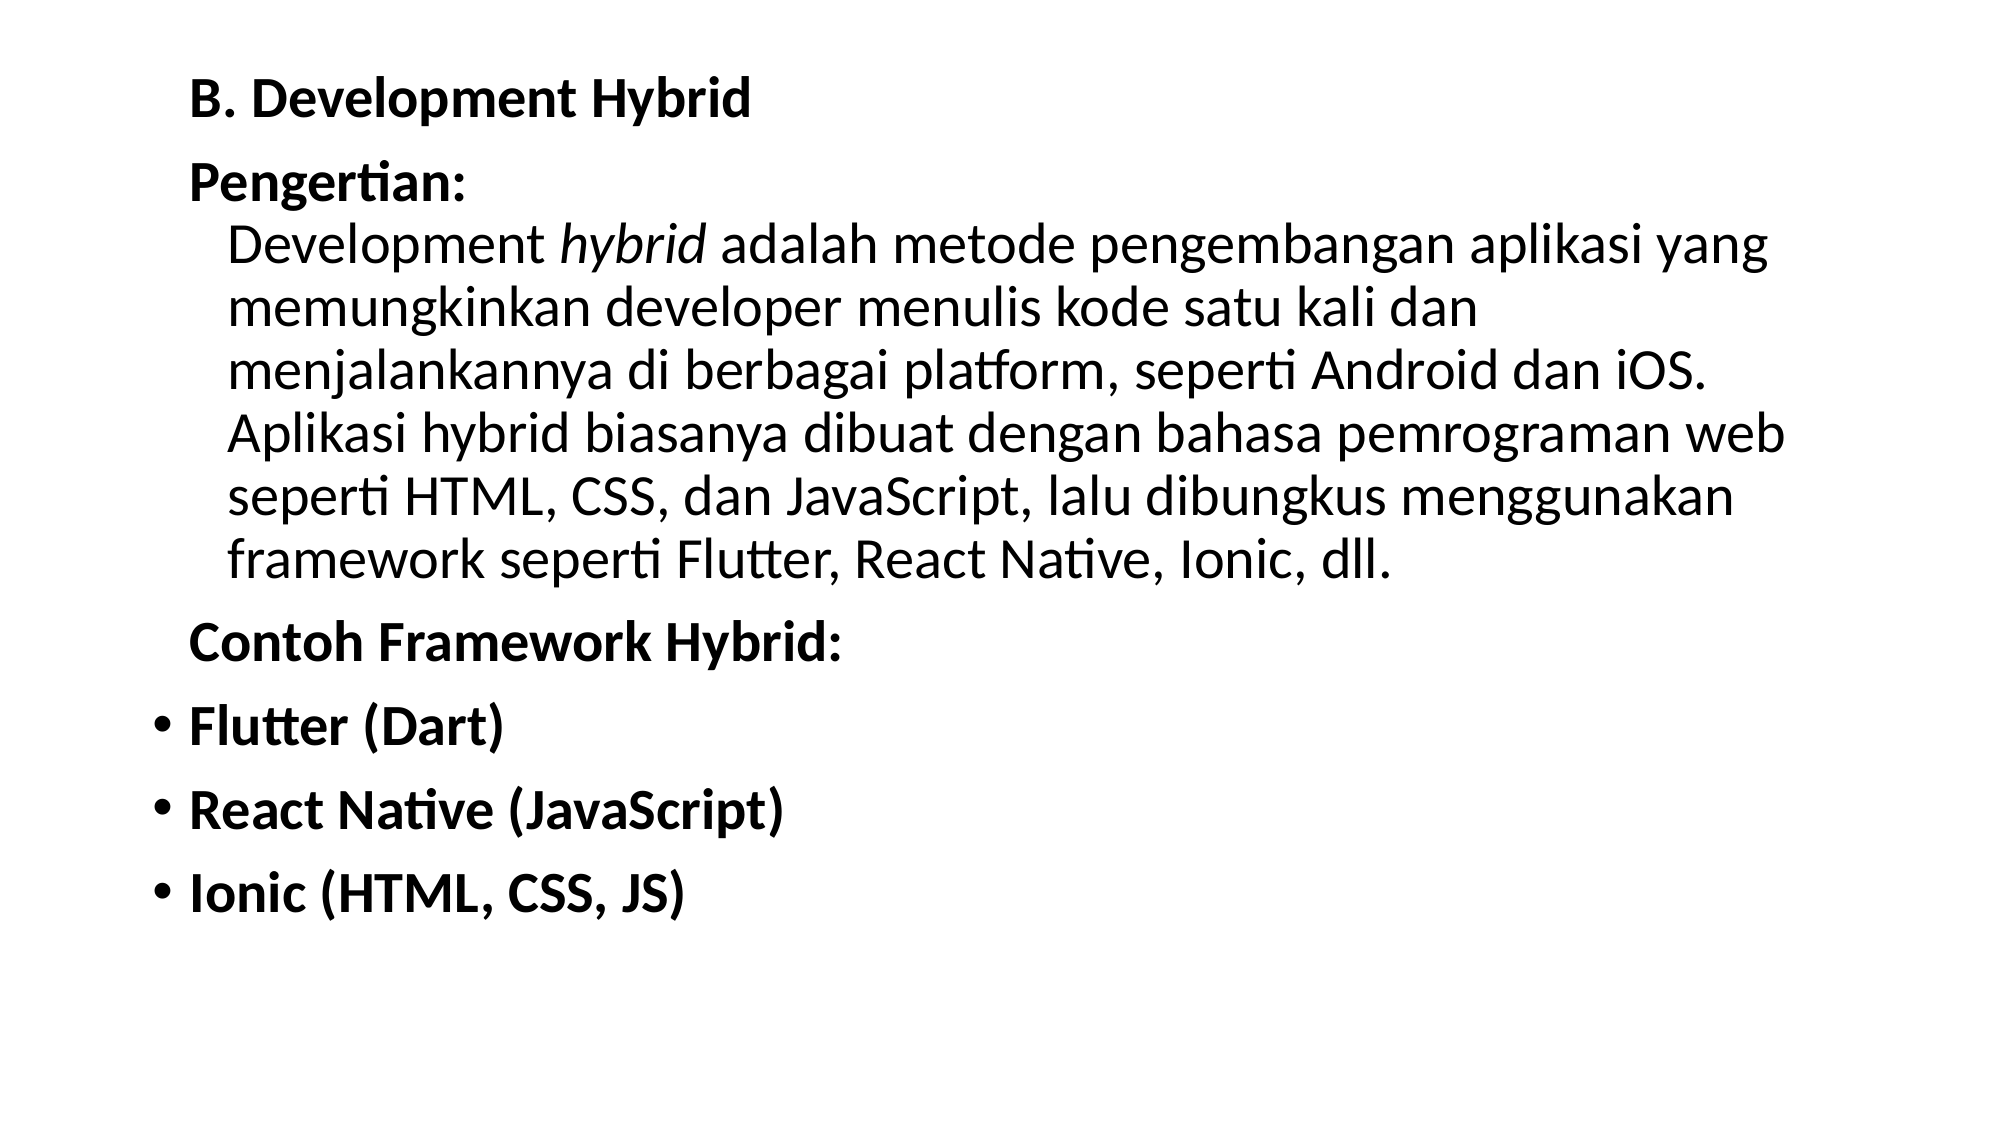

# B. Development Hybrid
Pengertian:
Development hybrid adalah metode pengembangan aplikasi yang memungkinkan developer menulis kode satu kali dan menjalankannya di berbagai platform, seperti Android dan iOS. Aplikasi hybrid biasanya dibuat dengan bahasa pemrograman web seperti HTML, CSS, dan JavaScript, lalu dibungkus menggunakan framework seperti Flutter, React Native, Ionic, dll.
Contoh Framework Hybrid:
Flutter (Dart)
React Native (JavaScript)
Ionic (HTML, CSS, JS)